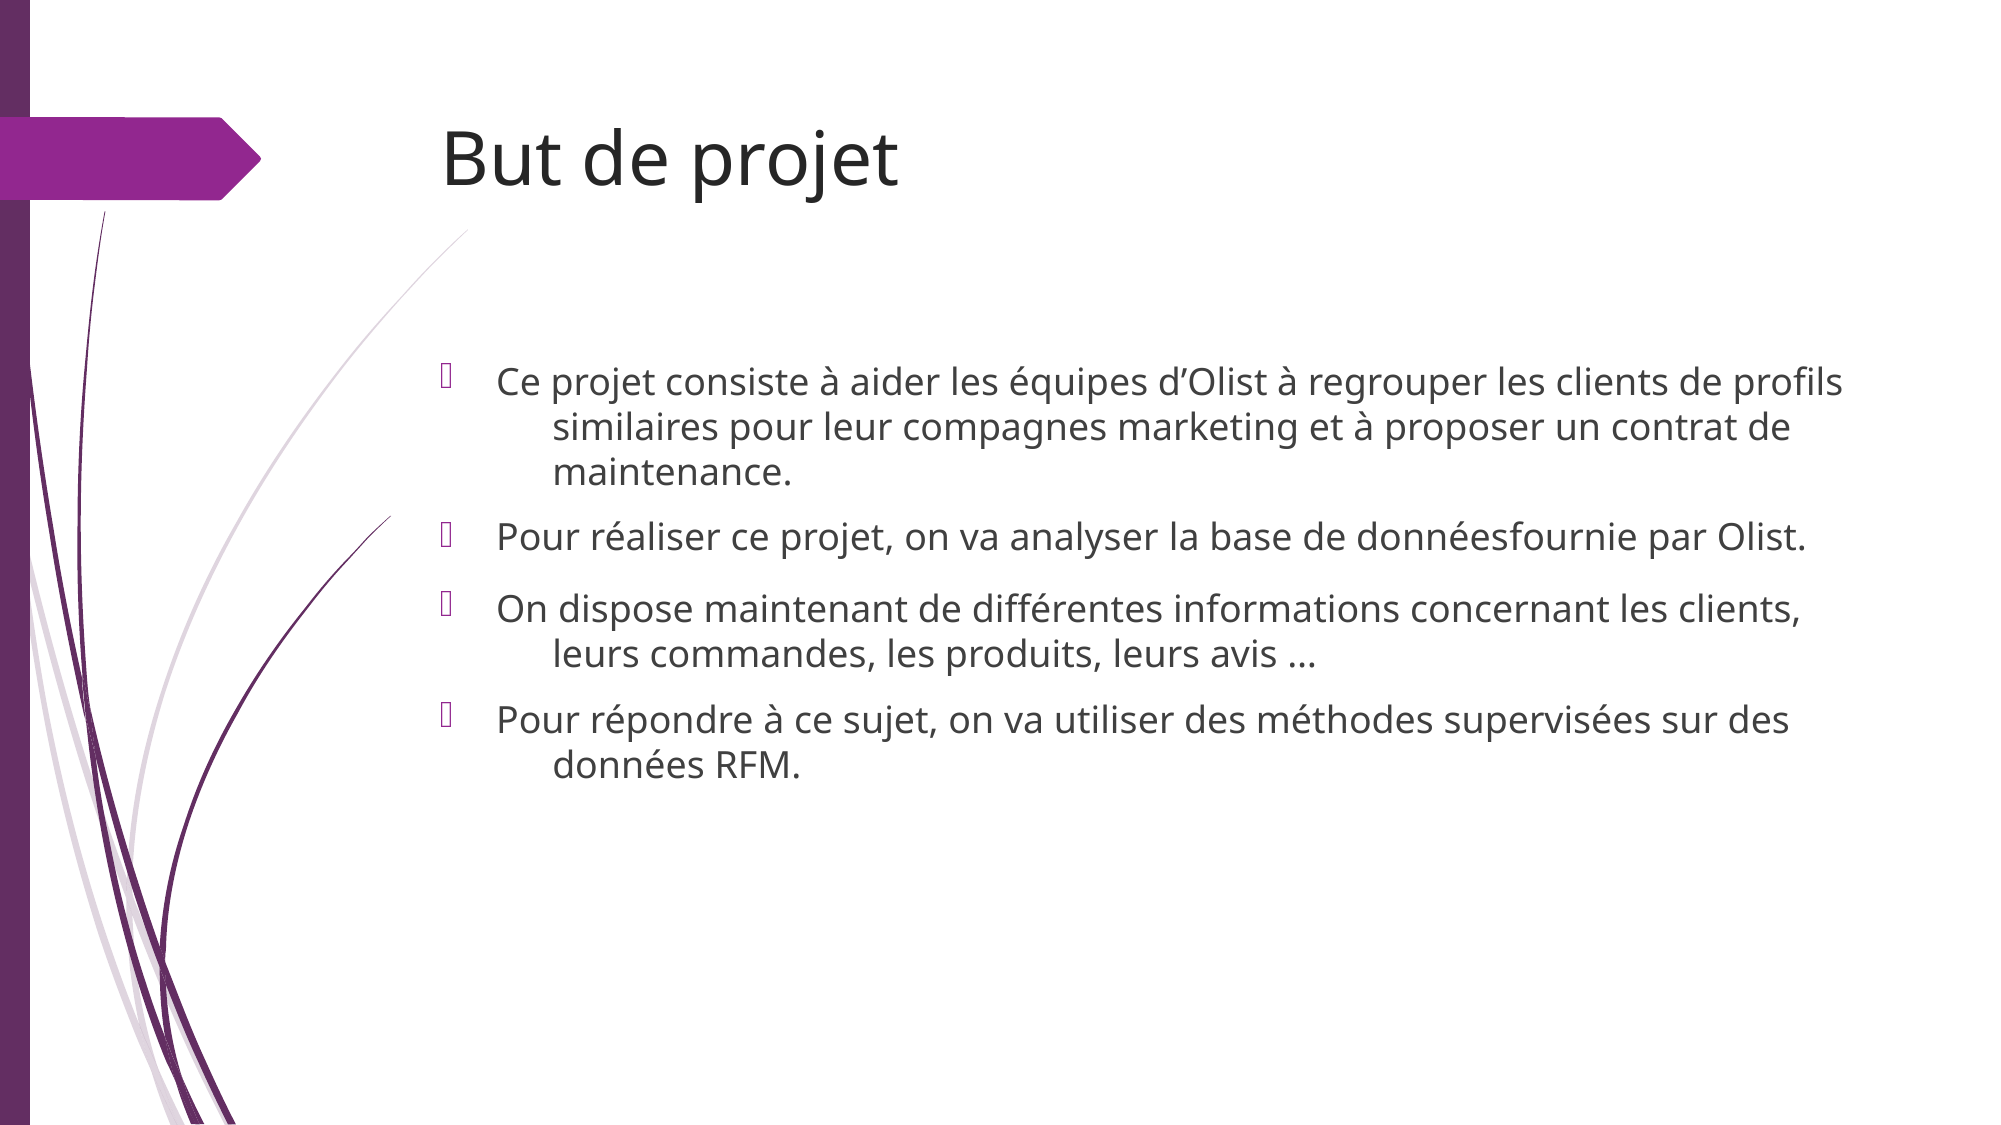

# But de projet
Ce projet consiste à aider les équipes d’Olist à regrouper les clients de profils similaires pour leur compagnes marketing et à proposer un contrat de maintenance.
Pour réaliser ce projet, on va analyser la base de donnéesfournie par Olist.
On dispose maintenant de différentes informations concernant les clients, leurs commandes, les produits, leurs avis …
Pour répondre à ce sujet, on va utiliser des méthodes supervisées sur des données RFM.